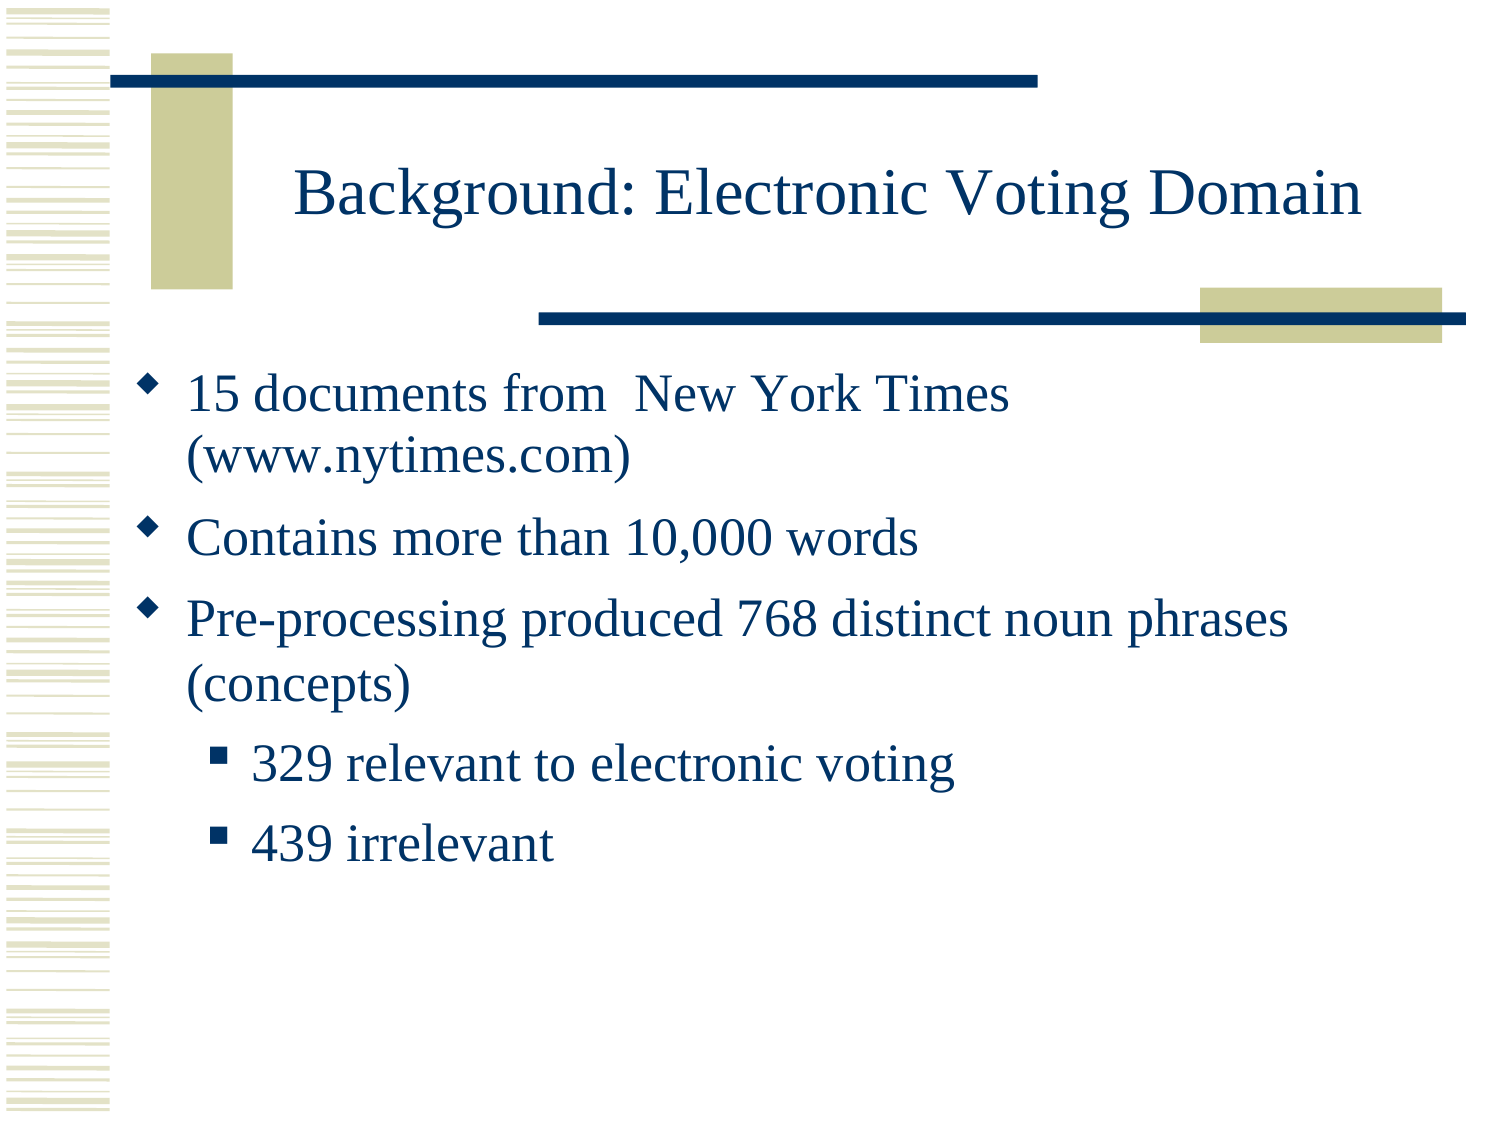

# Background: Electronic Voting Domain
15 documents from New York Times (www.nytimes.com)
Contains more than 10,000 words
Pre-processing produced 768 distinct noun phrases (concepts)
329 relevant to electronic voting
439 irrelevant